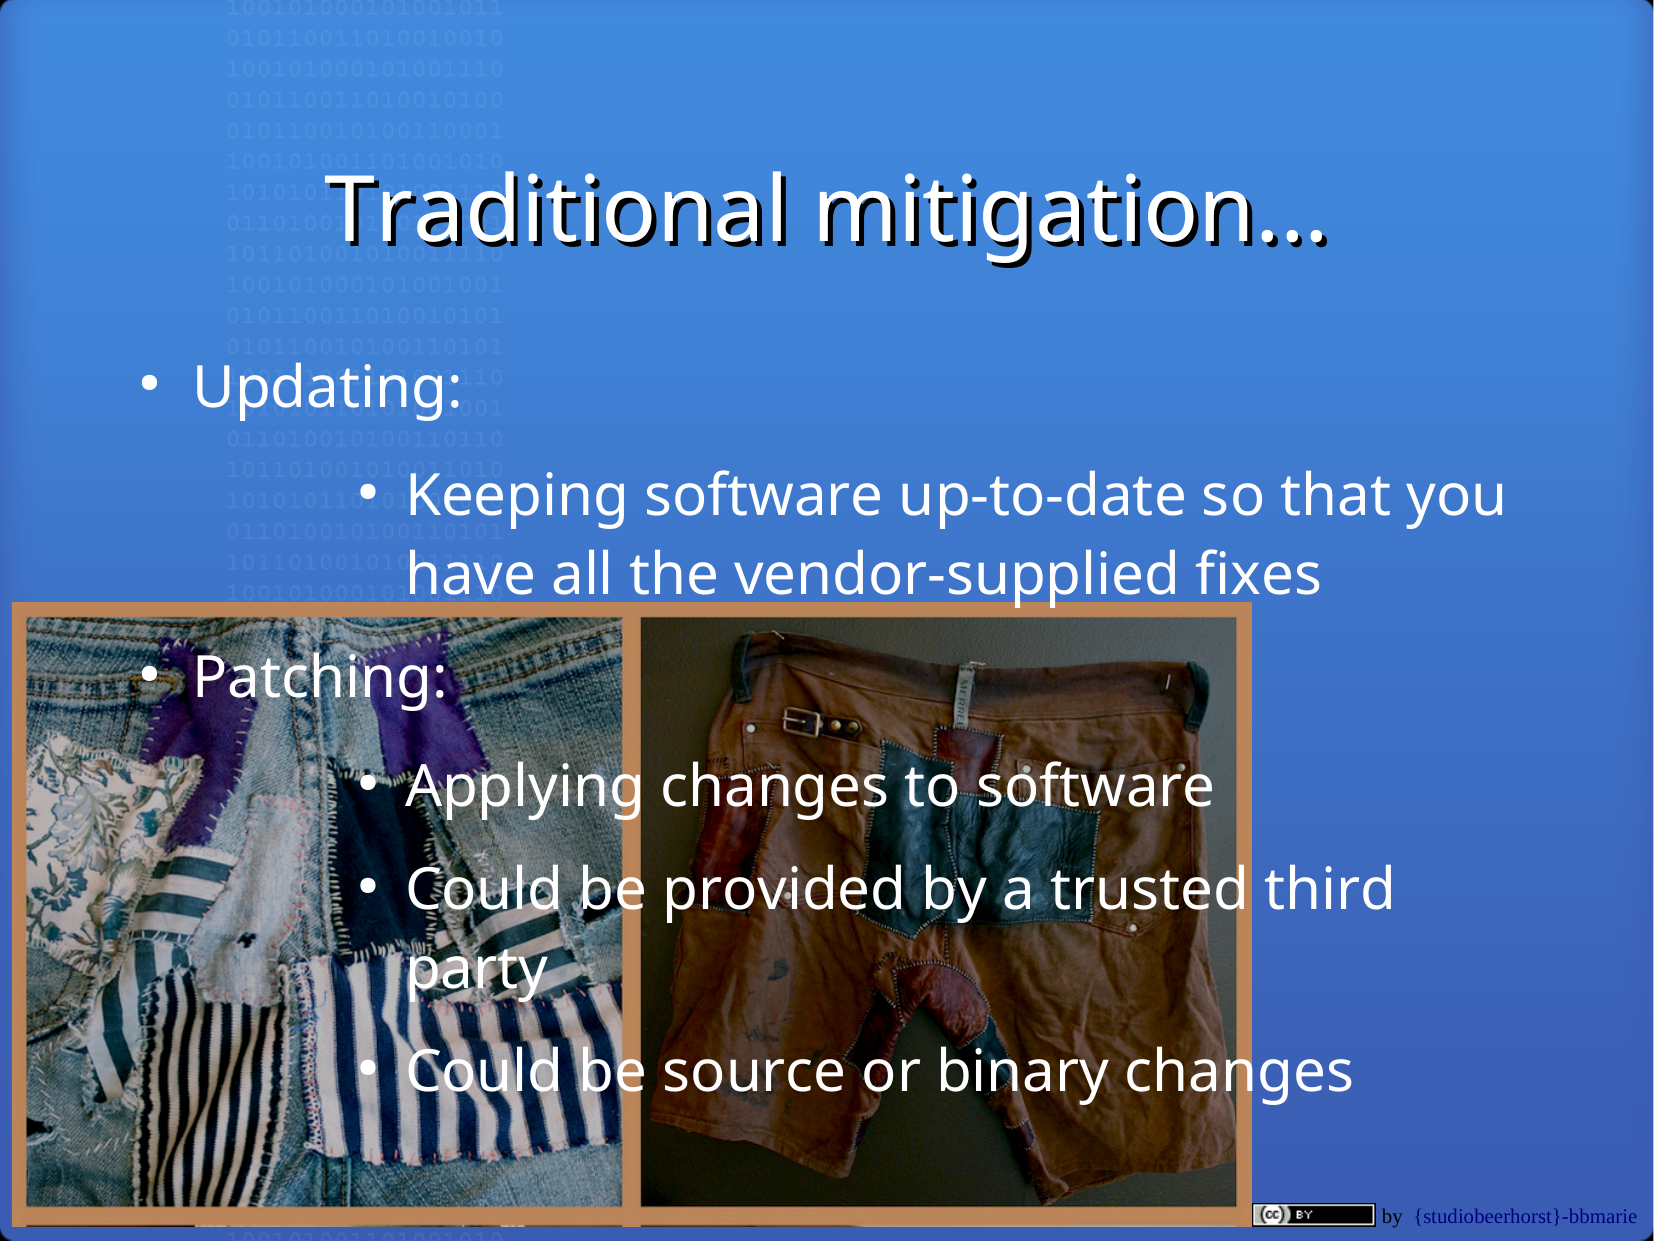

# Traditional mitigation...
Updating:
Keeping software up-to-date so that you have all the vendor-supplied fixes
Patching:
Applying changes to software
Could be provided by a trusted third party
Could be source or binary changes
by  {studiobeerhorst}-bbmarie